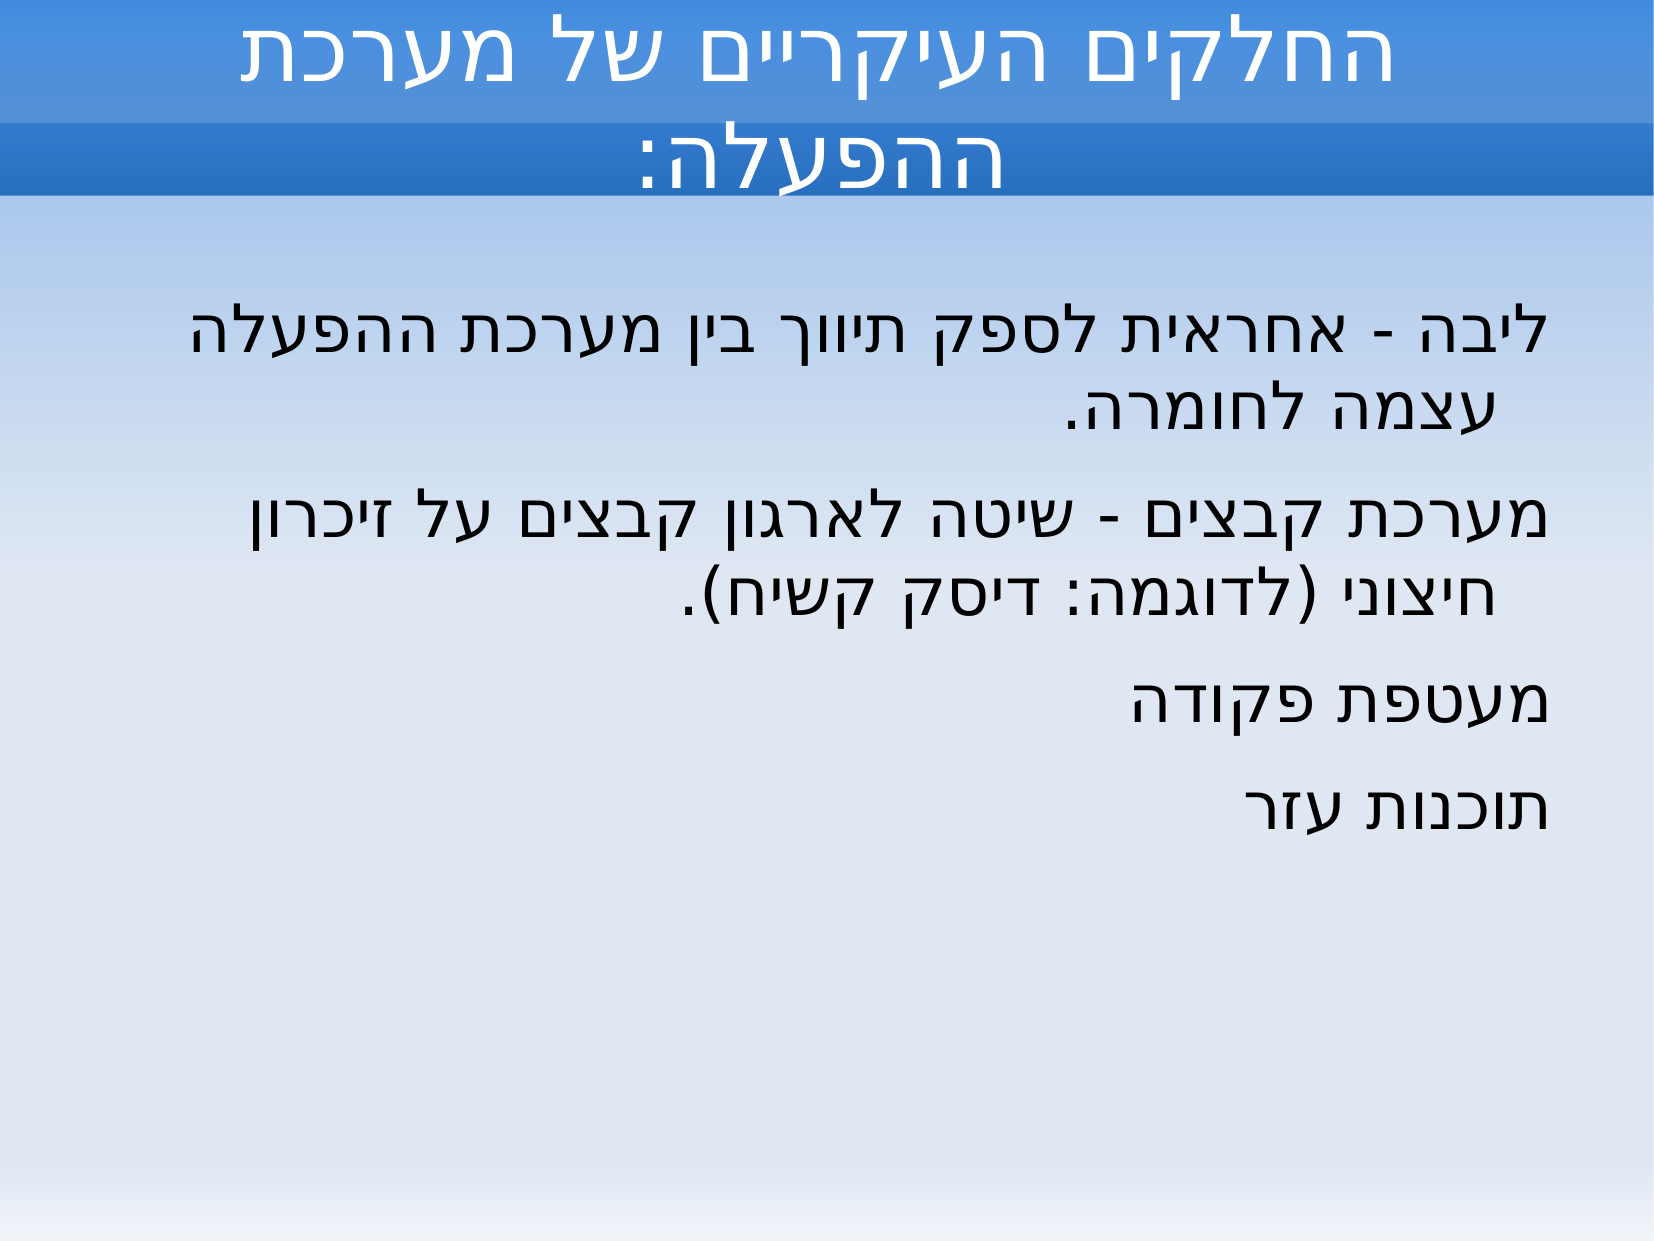

# החלקים העיקריים של מערכת ההפעלה:
ליבה - אחראית לספק תיווך בין מערכת ההפעלה עצמה לחומרה.
מערכת קבצים - שיטה לארגון קבצים על זיכרון חיצוני (לדוגמה: דיסק קשיח).
מעטפת פקודה
תוכנות עזר